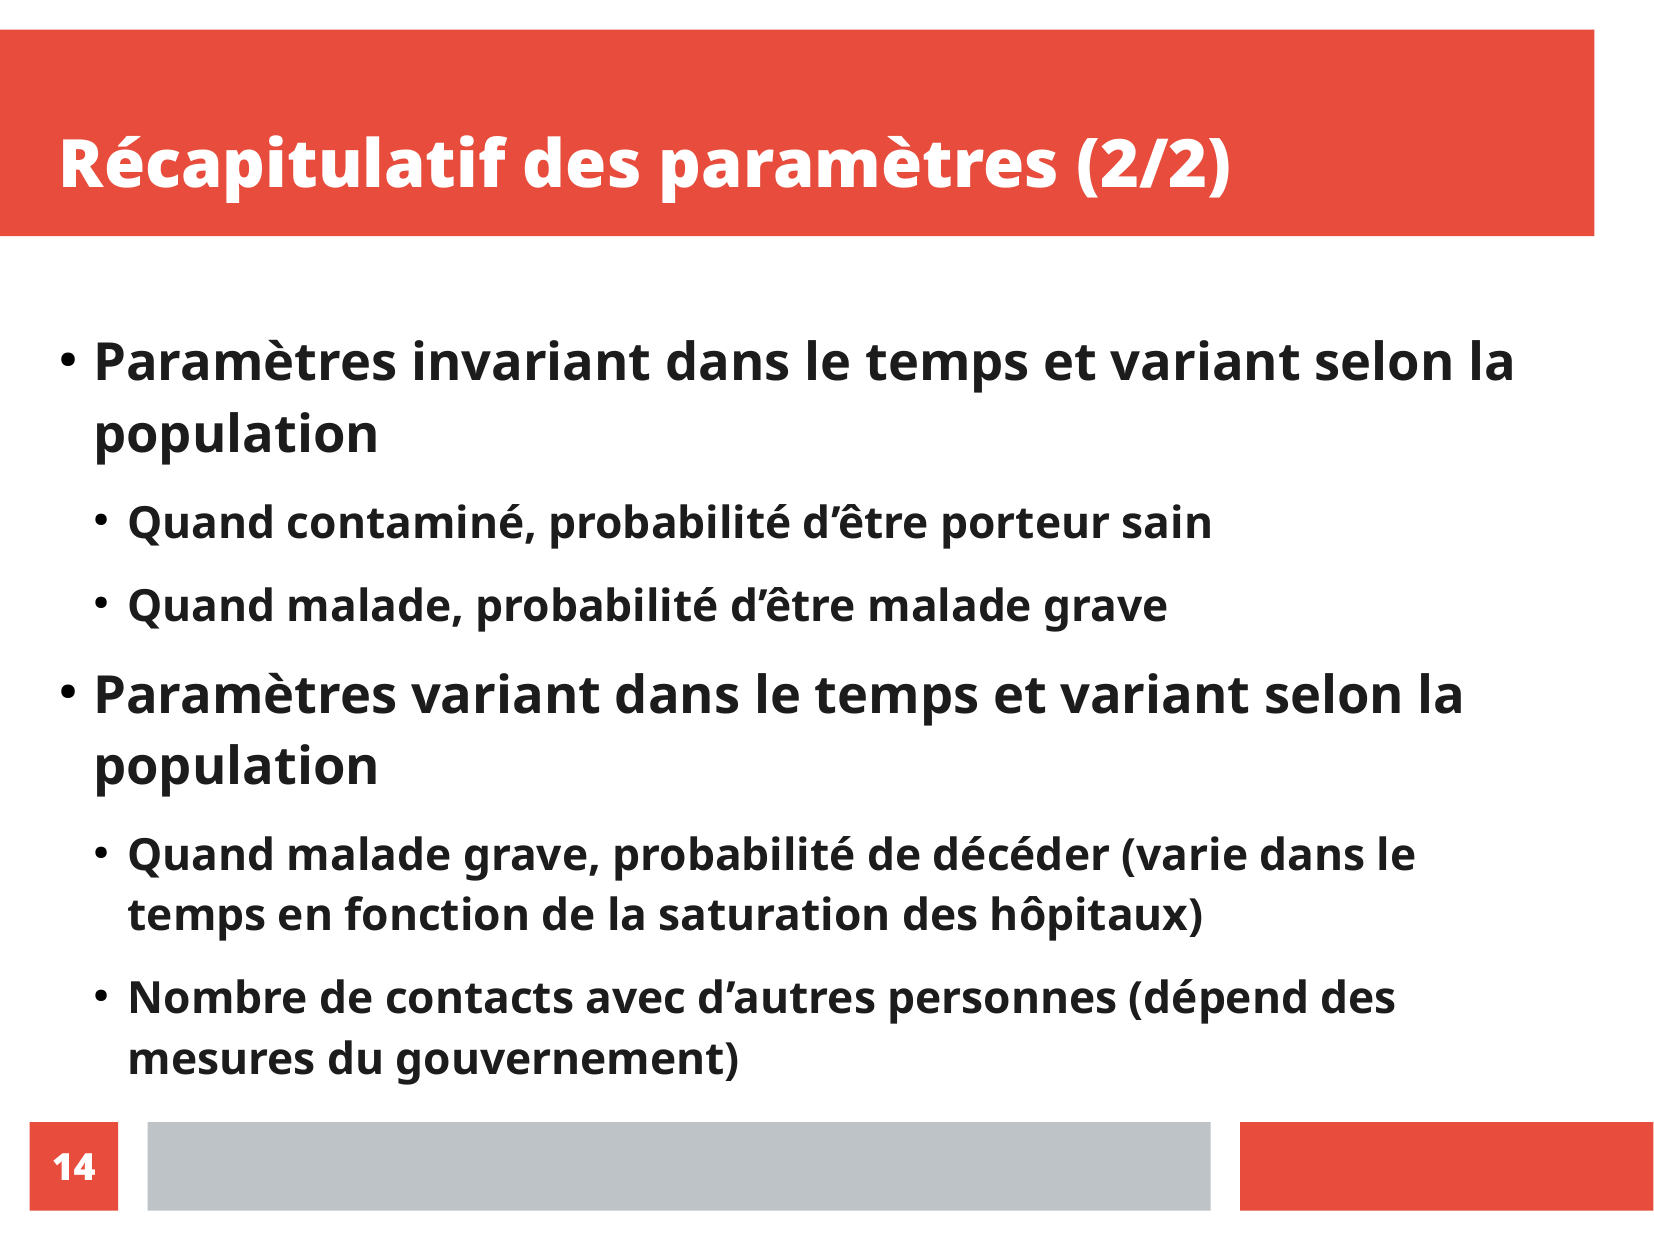

# Récapitulatif des paramètres (2/2)
Paramètres invariant dans le temps et variant selon la population
Quand contaminé, probabilité d’être porteur sain
Quand malade, probabilité d’être malade grave
Paramètres variant dans le temps et variant selon la population
Quand malade grave, probabilité de décéder (varie dans le temps en fonction de la saturation des hôpitaux)
Nombre de contacts avec d’autres personnes (dépend des mesures du gouvernement)
14